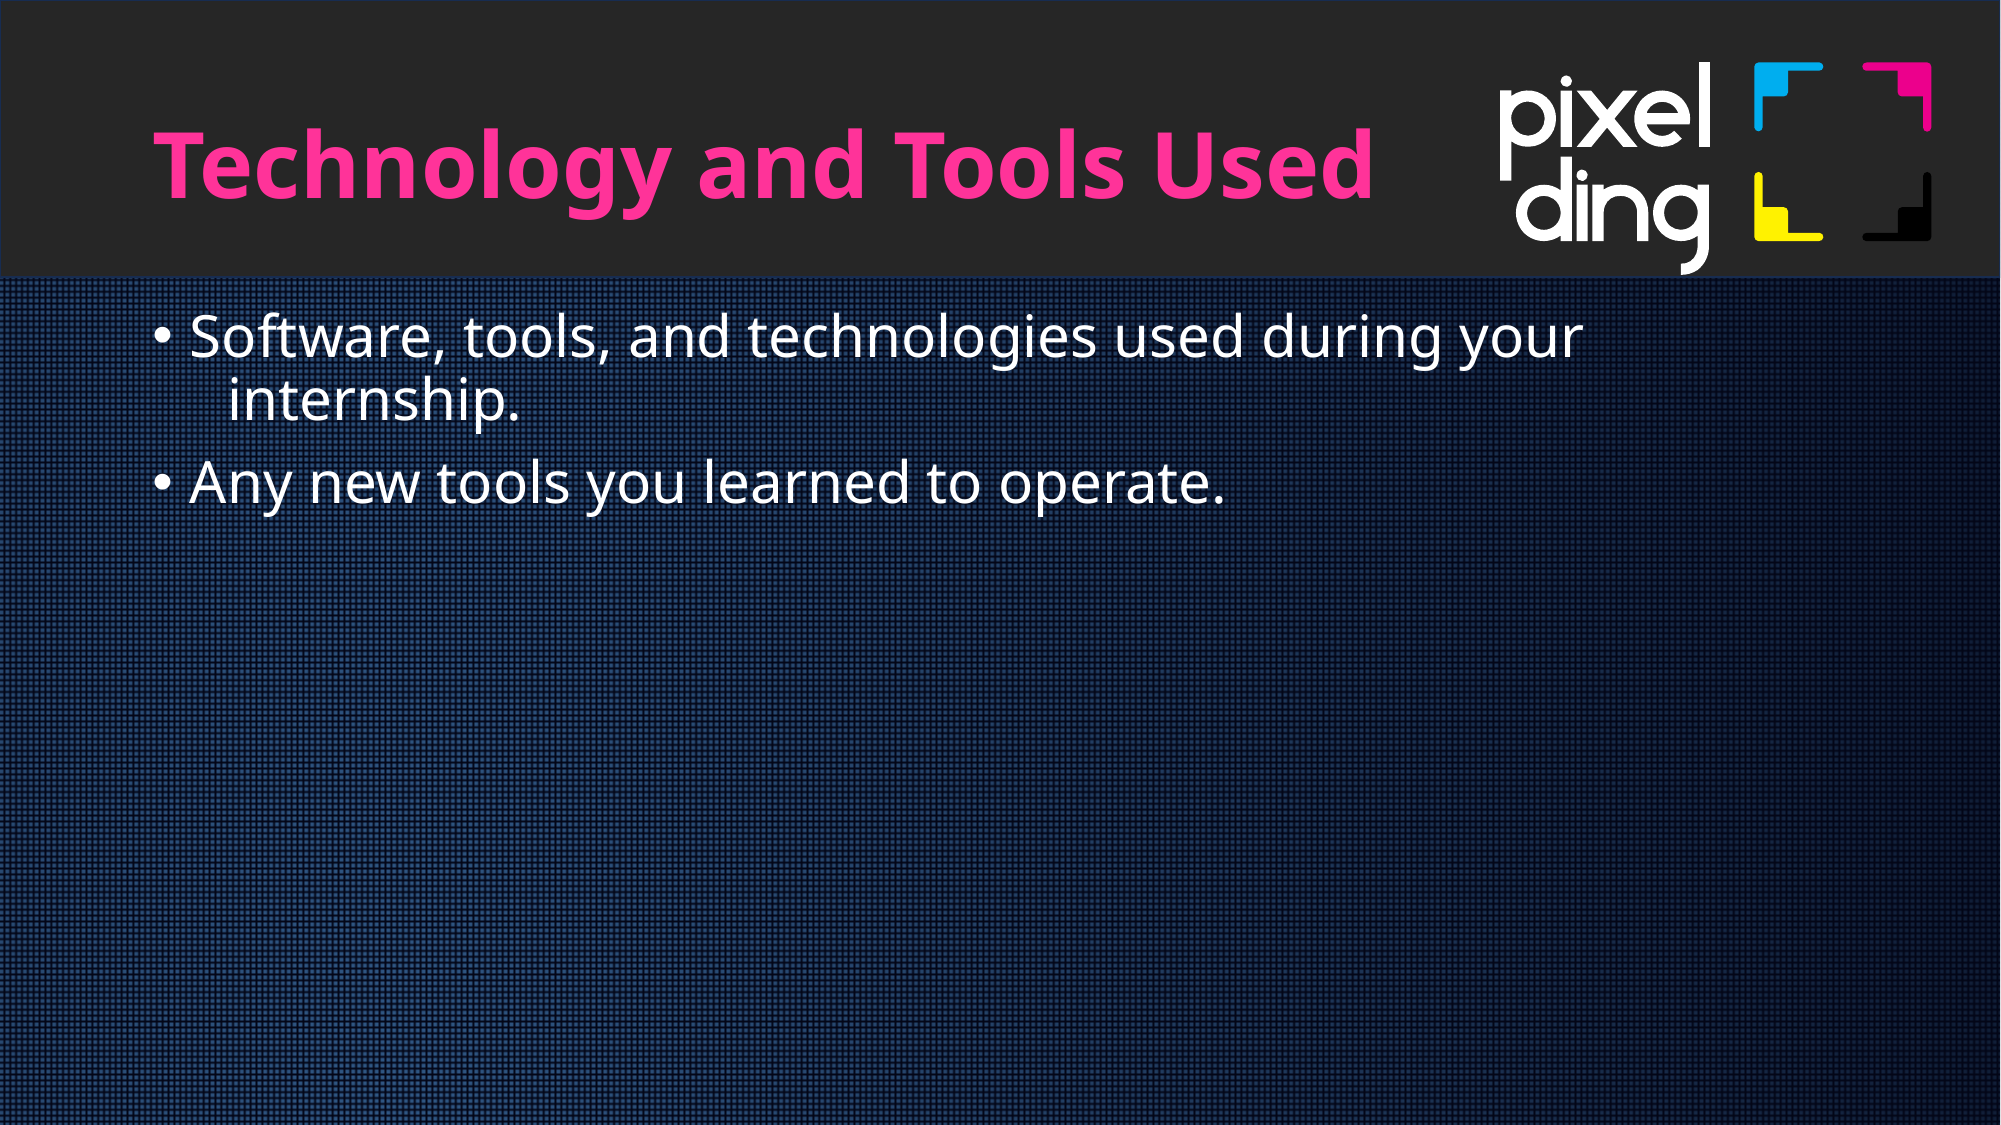

# Technology and Tools Used
Software, tools, and technologies used during your internship.
Any new tools you learned to operate.